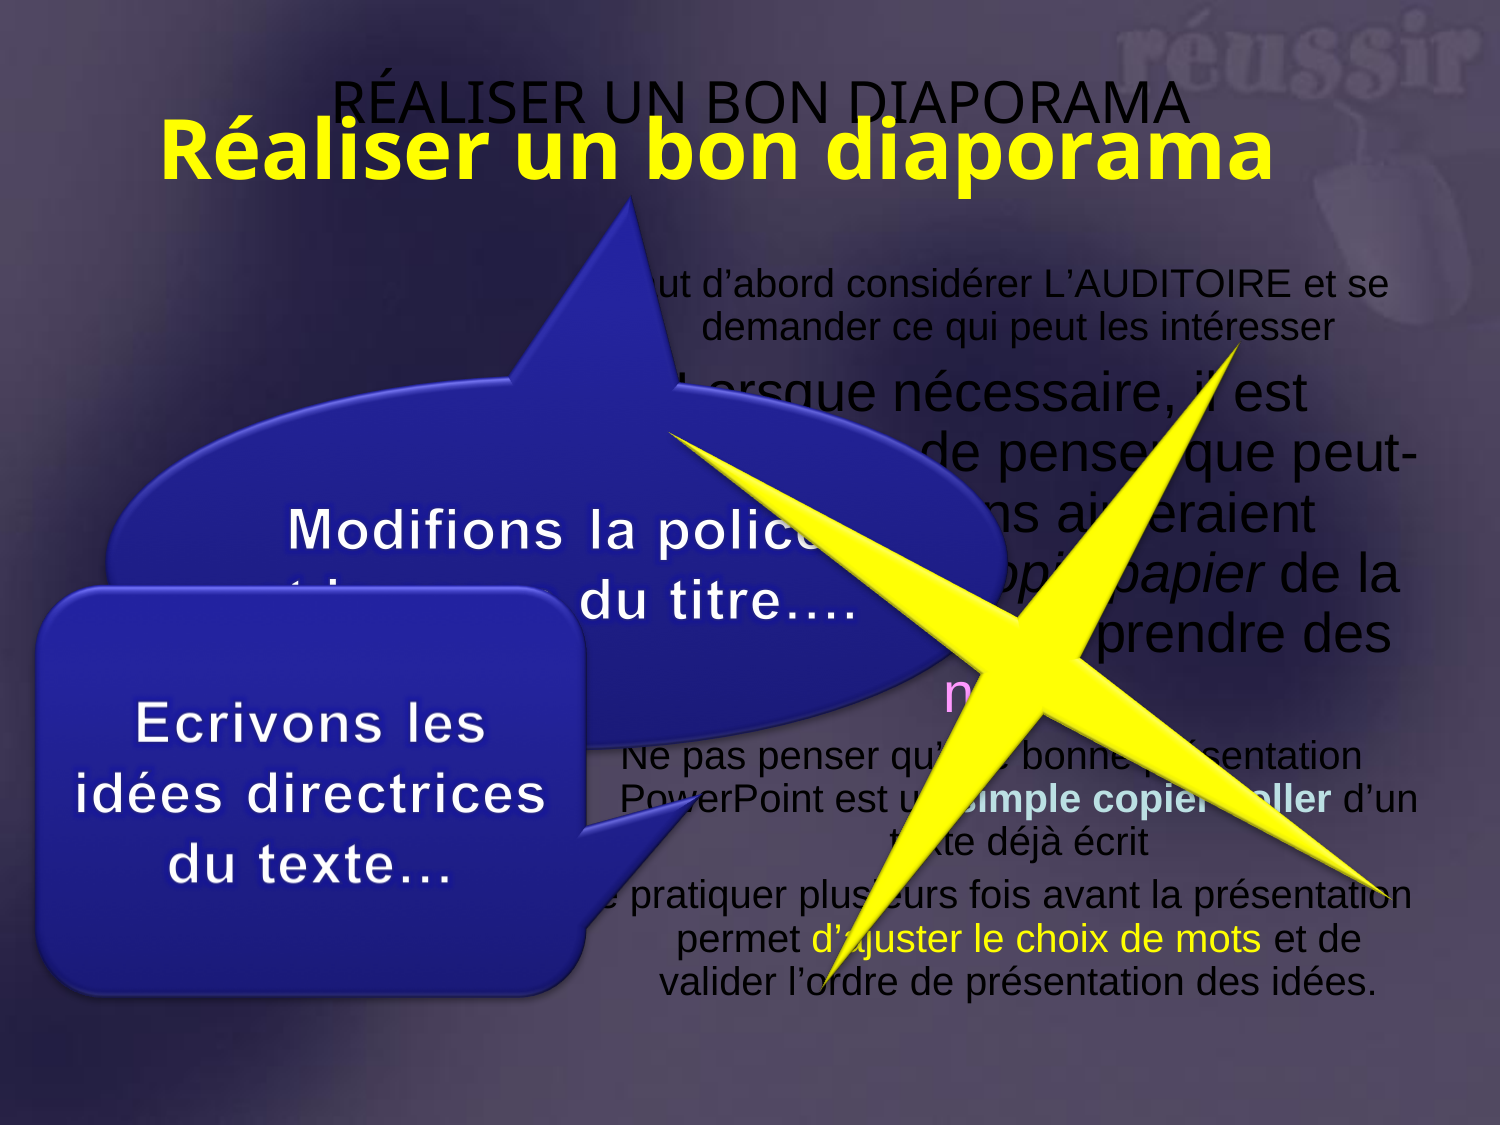

RÉALISER UN BON DIAPORAMA
Réaliser un bon diaporama
Il faut d’abord considérer L’AUDITOIRE et se demander ce qui peut les intéresser
Lorsque nécessaire, il est souhaitable de penser que peut-être les gens aimeraient recevoir une copie papier de la présentation pour prendre des notes.
Ne pas penser qu’une bonne présentation PowerPoint est un simple copier-coller d’un texte déjà écrit
Se pratiquer plusieurs fois avant la présentation permet d’ajuster le choix de mots et de valider l’ordre de présentation des idées.